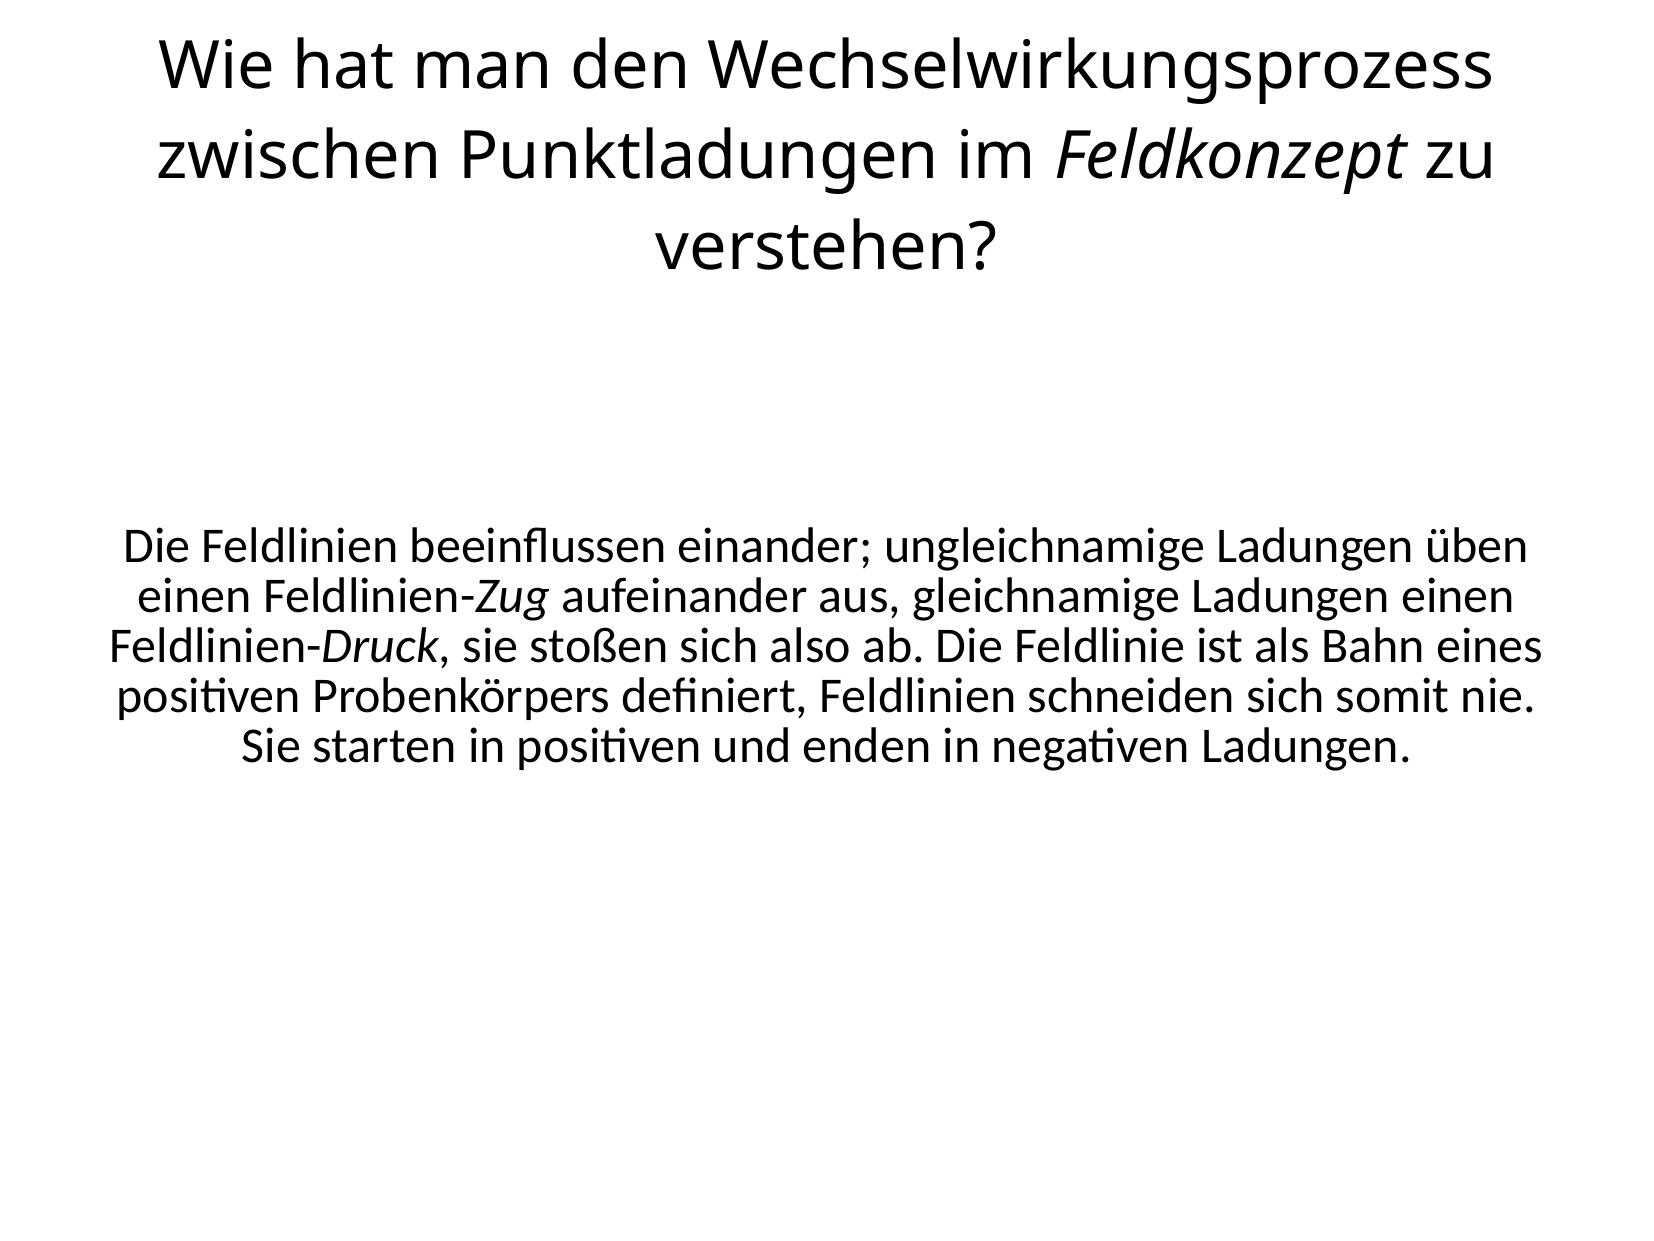

Wie hat man den Wechselwirkungsprozess zwischen Punktladungen im Feldkonzept zu verstehen?
# Die Feldlinien beeinflussen einander; ungleichnamige Ladungen üben einen Feldlinien-Zug aufeinander aus, gleichnamige Ladungen einen Feldlinien-Druck, sie stoßen sich also ab. Die Feldlinie ist als Bahn eines positiven Probenkörpers definiert, Feldlinien schneiden sich somit nie. Sie starten in positiven und enden in negativen Ladungen.